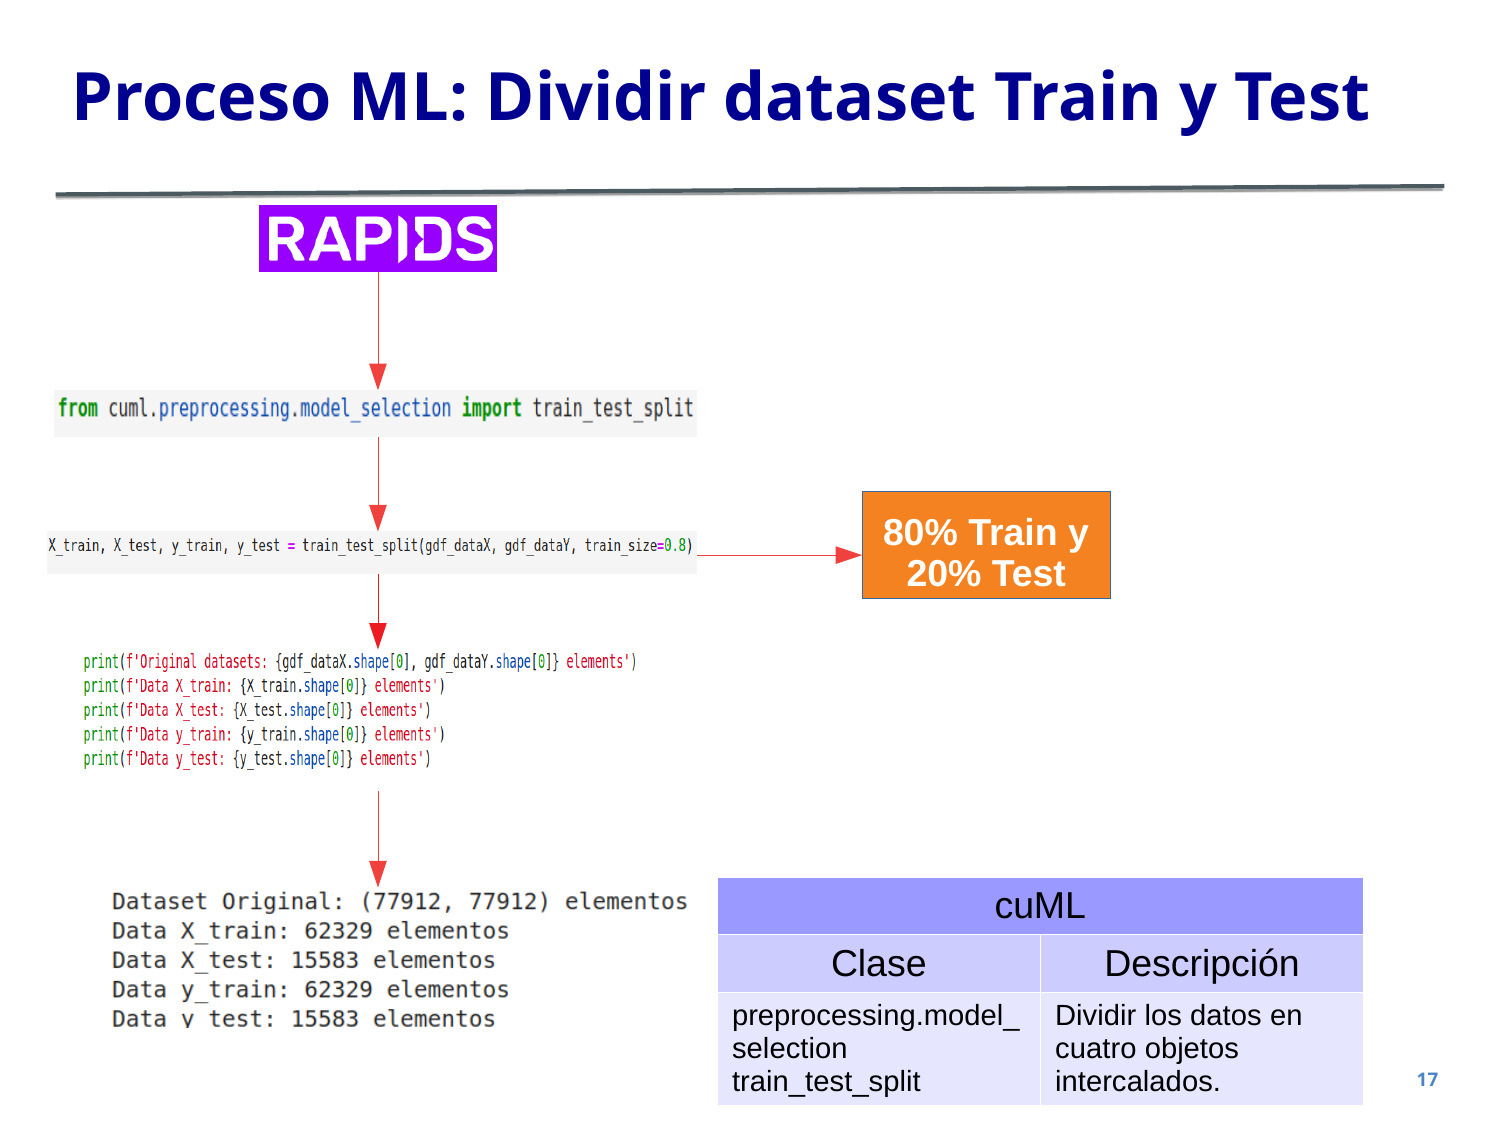

# Proceso ML: Dividir dataset Train y Test
80% Train y 20% Test
| cuML | |
| --- | --- |
| Clase | Descripción |
| preprocessing.model\_selection train\_test\_split | Dividir los datos en cuatro objetos intercalados. |